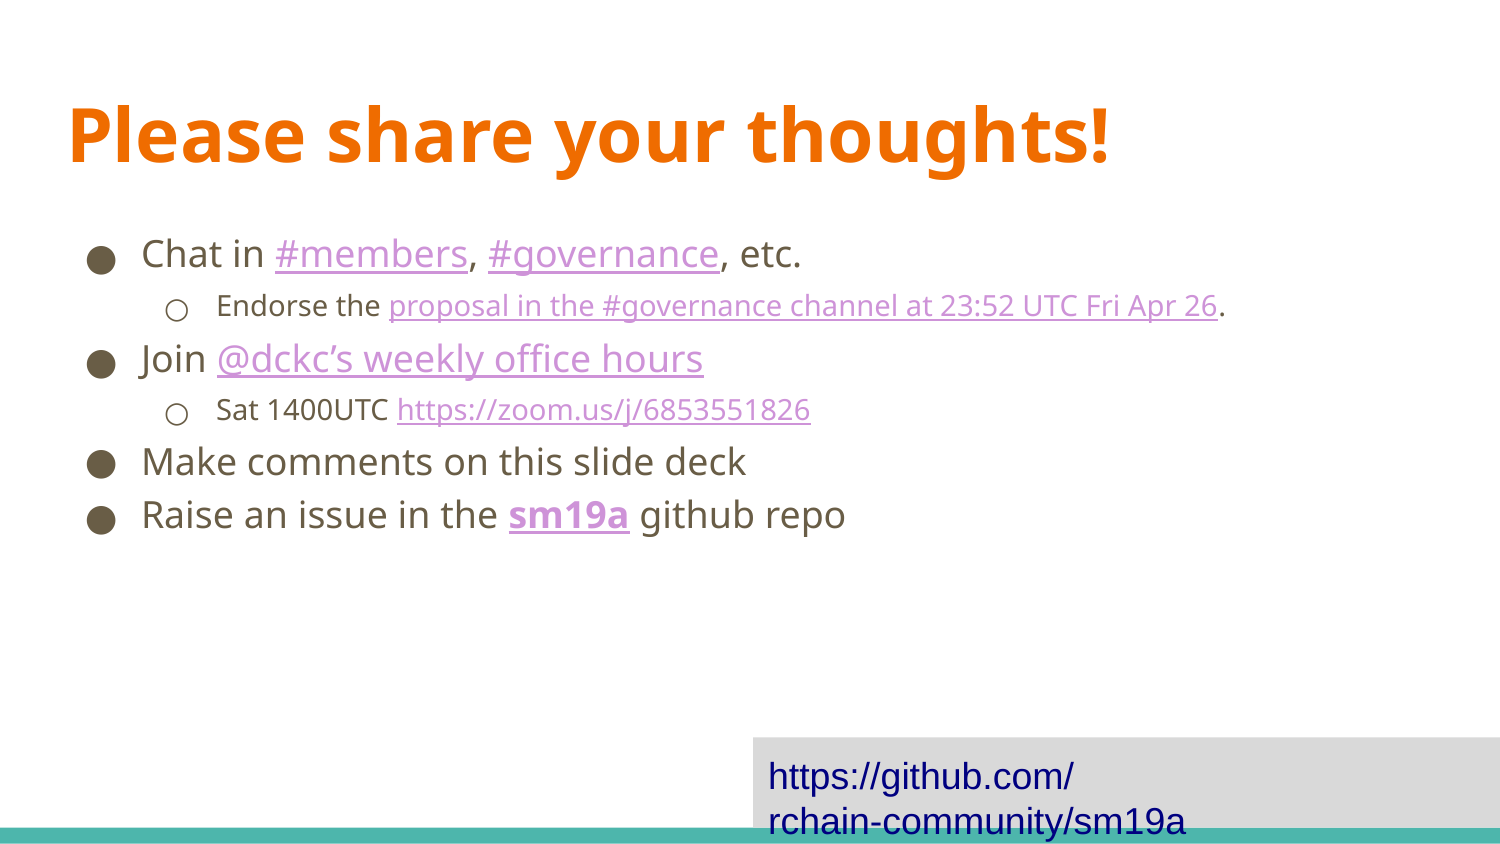

# Please share your thoughts!
Chat in #members, #governance, etc.
Endorse the proposal in the #governance channel at 23:52 UTC Fri Apr 26.
Join @dckc’s weekly office hours
Sat 1400UTC https://zoom.us/j/6853551826
Make comments on this slide deck
Raise an issue in the sm19a github repo